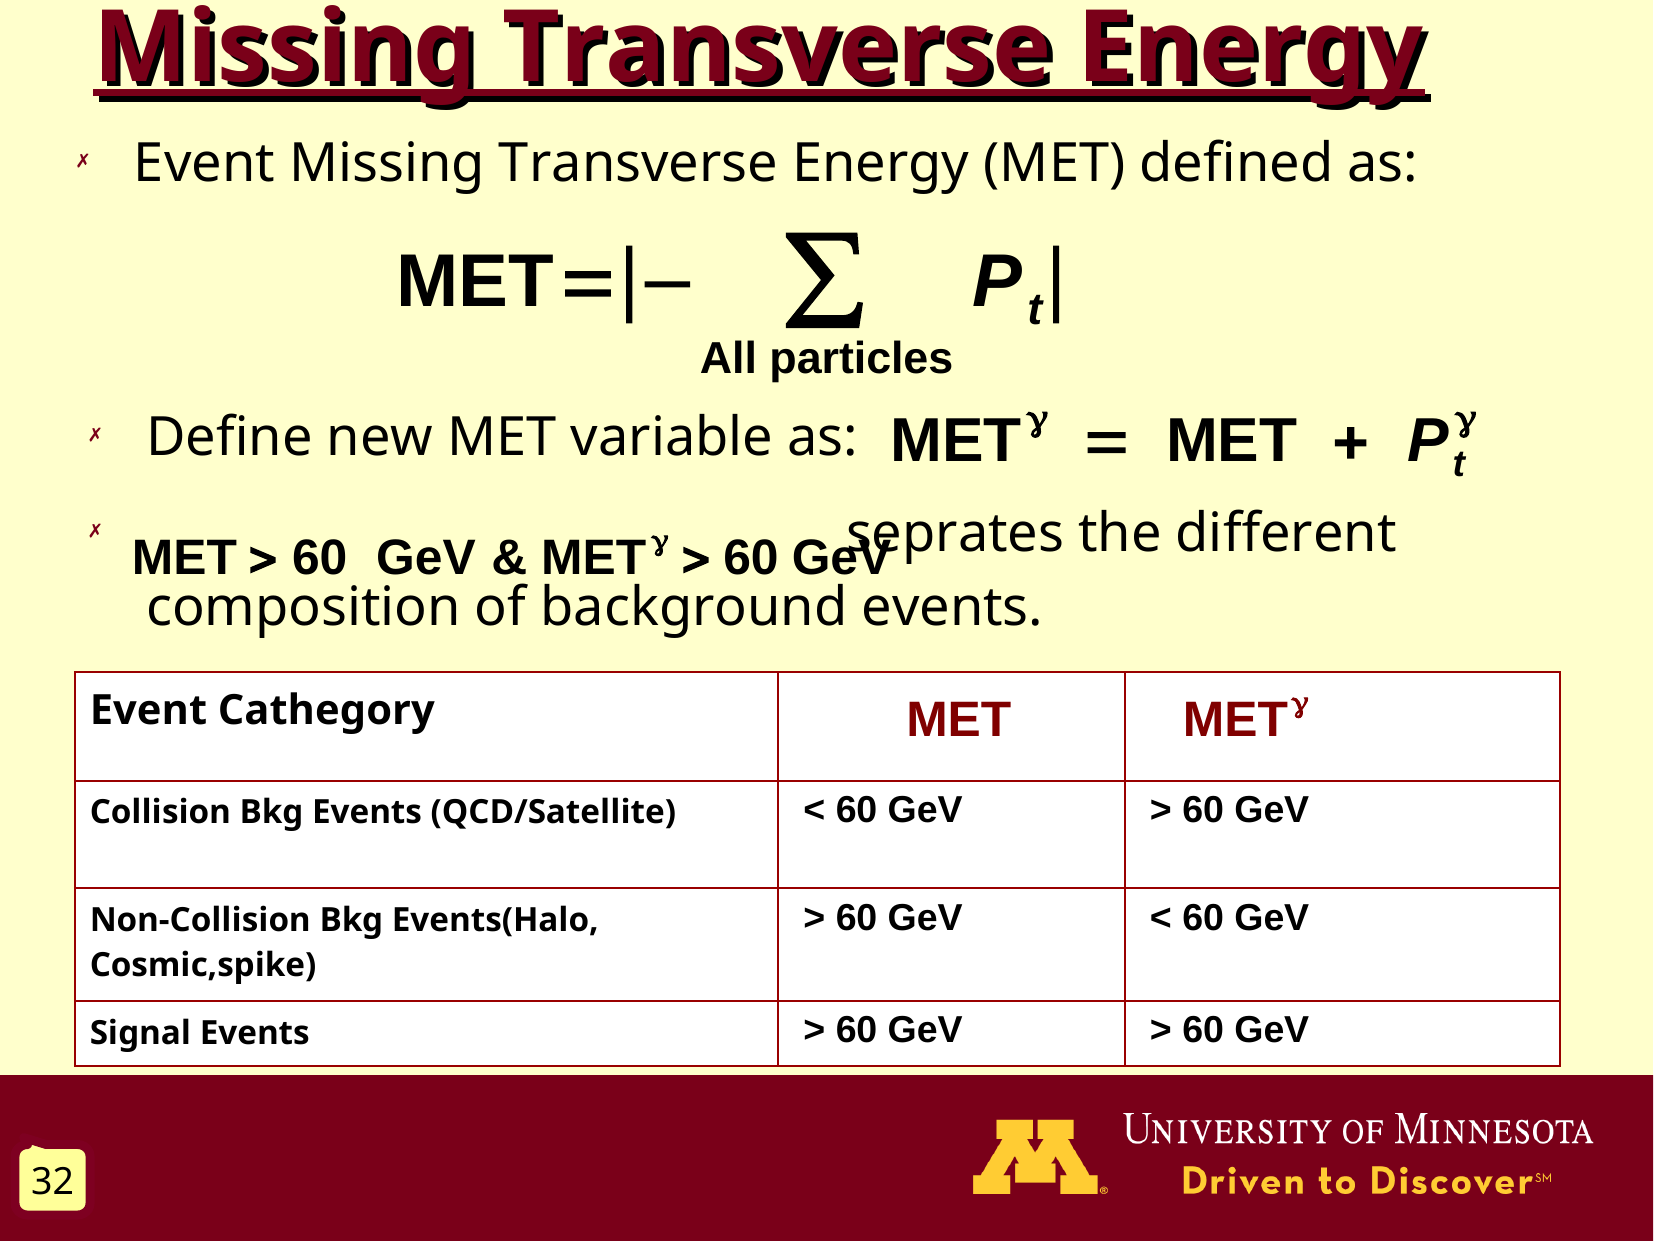

# Missing Transverse Energy
Event Missing Transverse Energy (MET) defined as:
Define new MET variable as:
 seprates the different composition of background events.
| Event Cathegory | | |
| --- | --- | --- |
| Collision Bkg Events (QCD/Satellite) | < 60 GeV | > 60 GeV |
| Non-Collision Bkg Events(Halo, Cosmic,spike) | > 60 GeV | < 60 GeV |
| Signal Events | > 60 GeV | > 60 GeV |
32